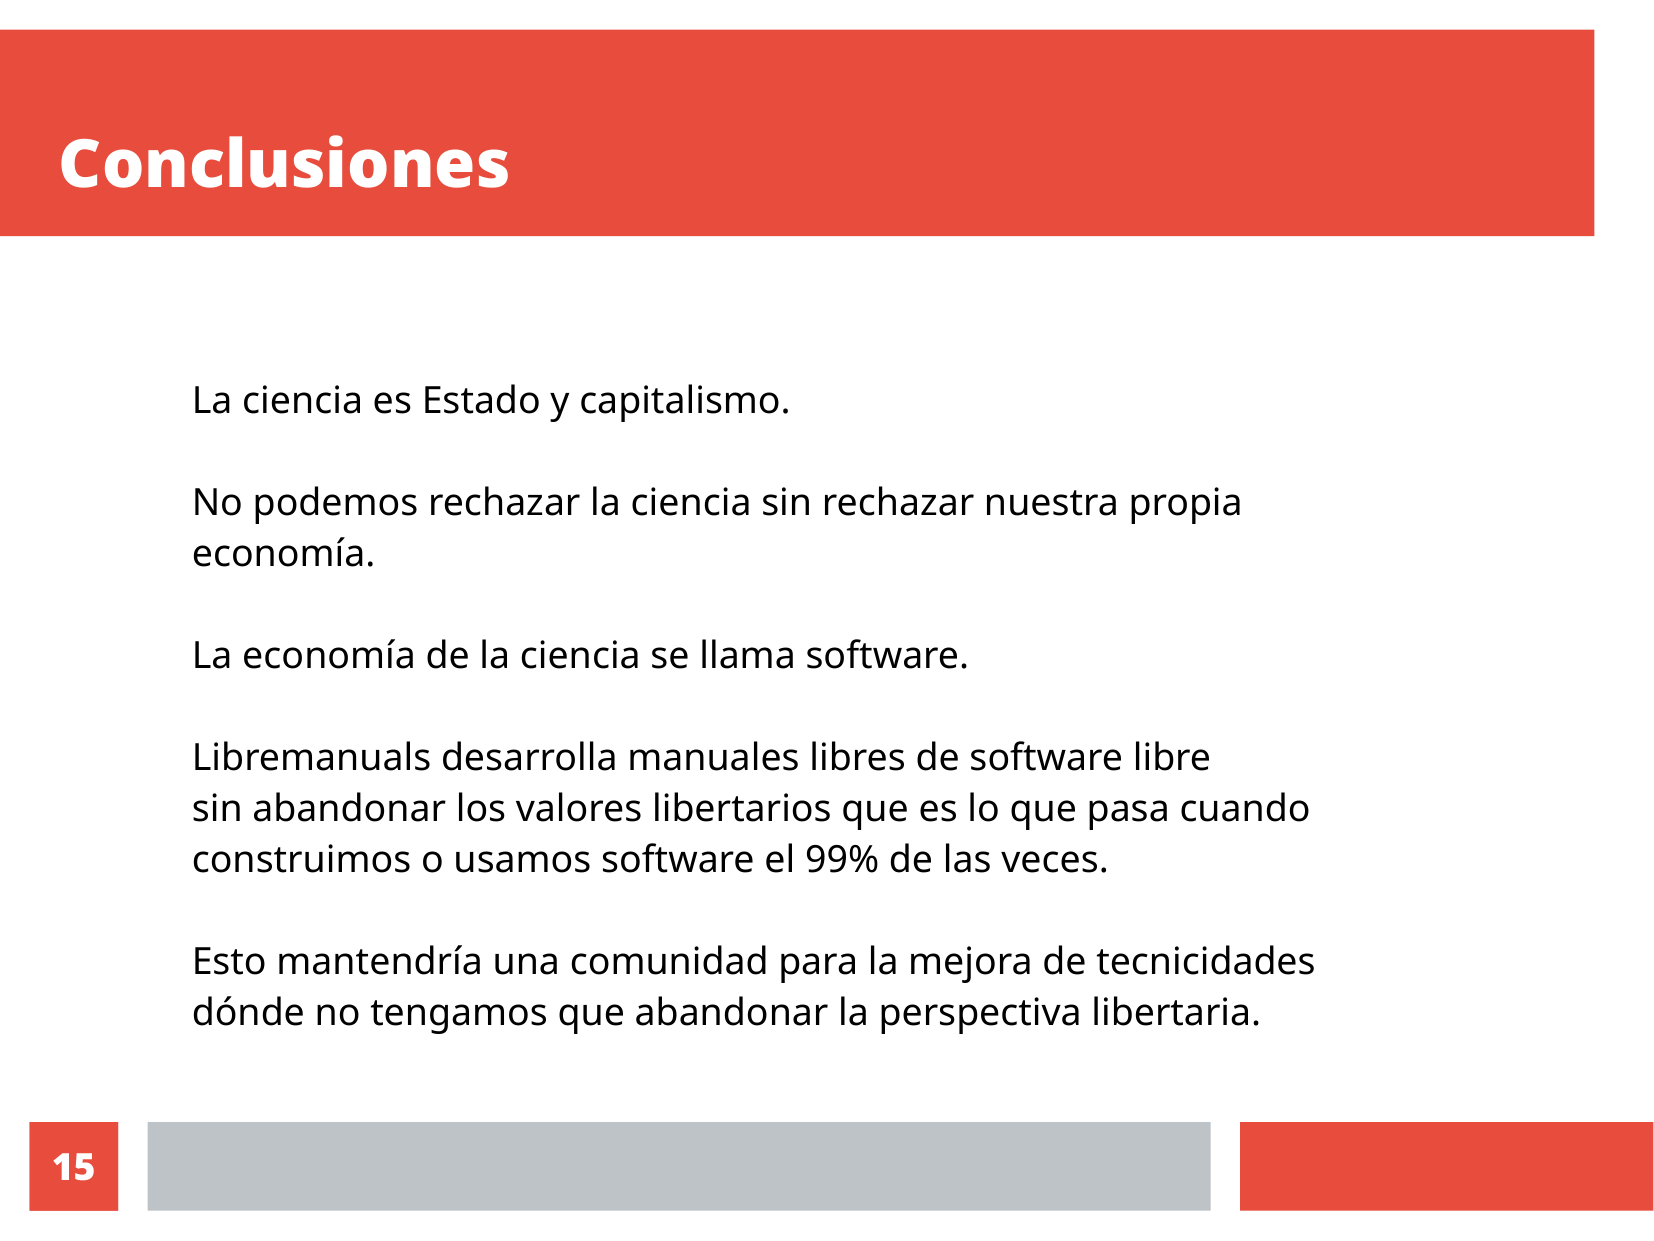

# Conclusiones
La ciencia es Estado y capitalismo.
No podemos rechazar la ciencia sin rechazar nuestra propia
economía.
La economía de la ciencia se llama software.
Libremanuals desarrolla manuales libres de software libre
sin abandonar los valores libertarios que es lo que pasa cuando
construimos o usamos software el 99% de las veces.
Esto mantendría una comunidad para la mejora de tecnicidades
dónde no tengamos que abandonar la perspectiva libertaria.
15